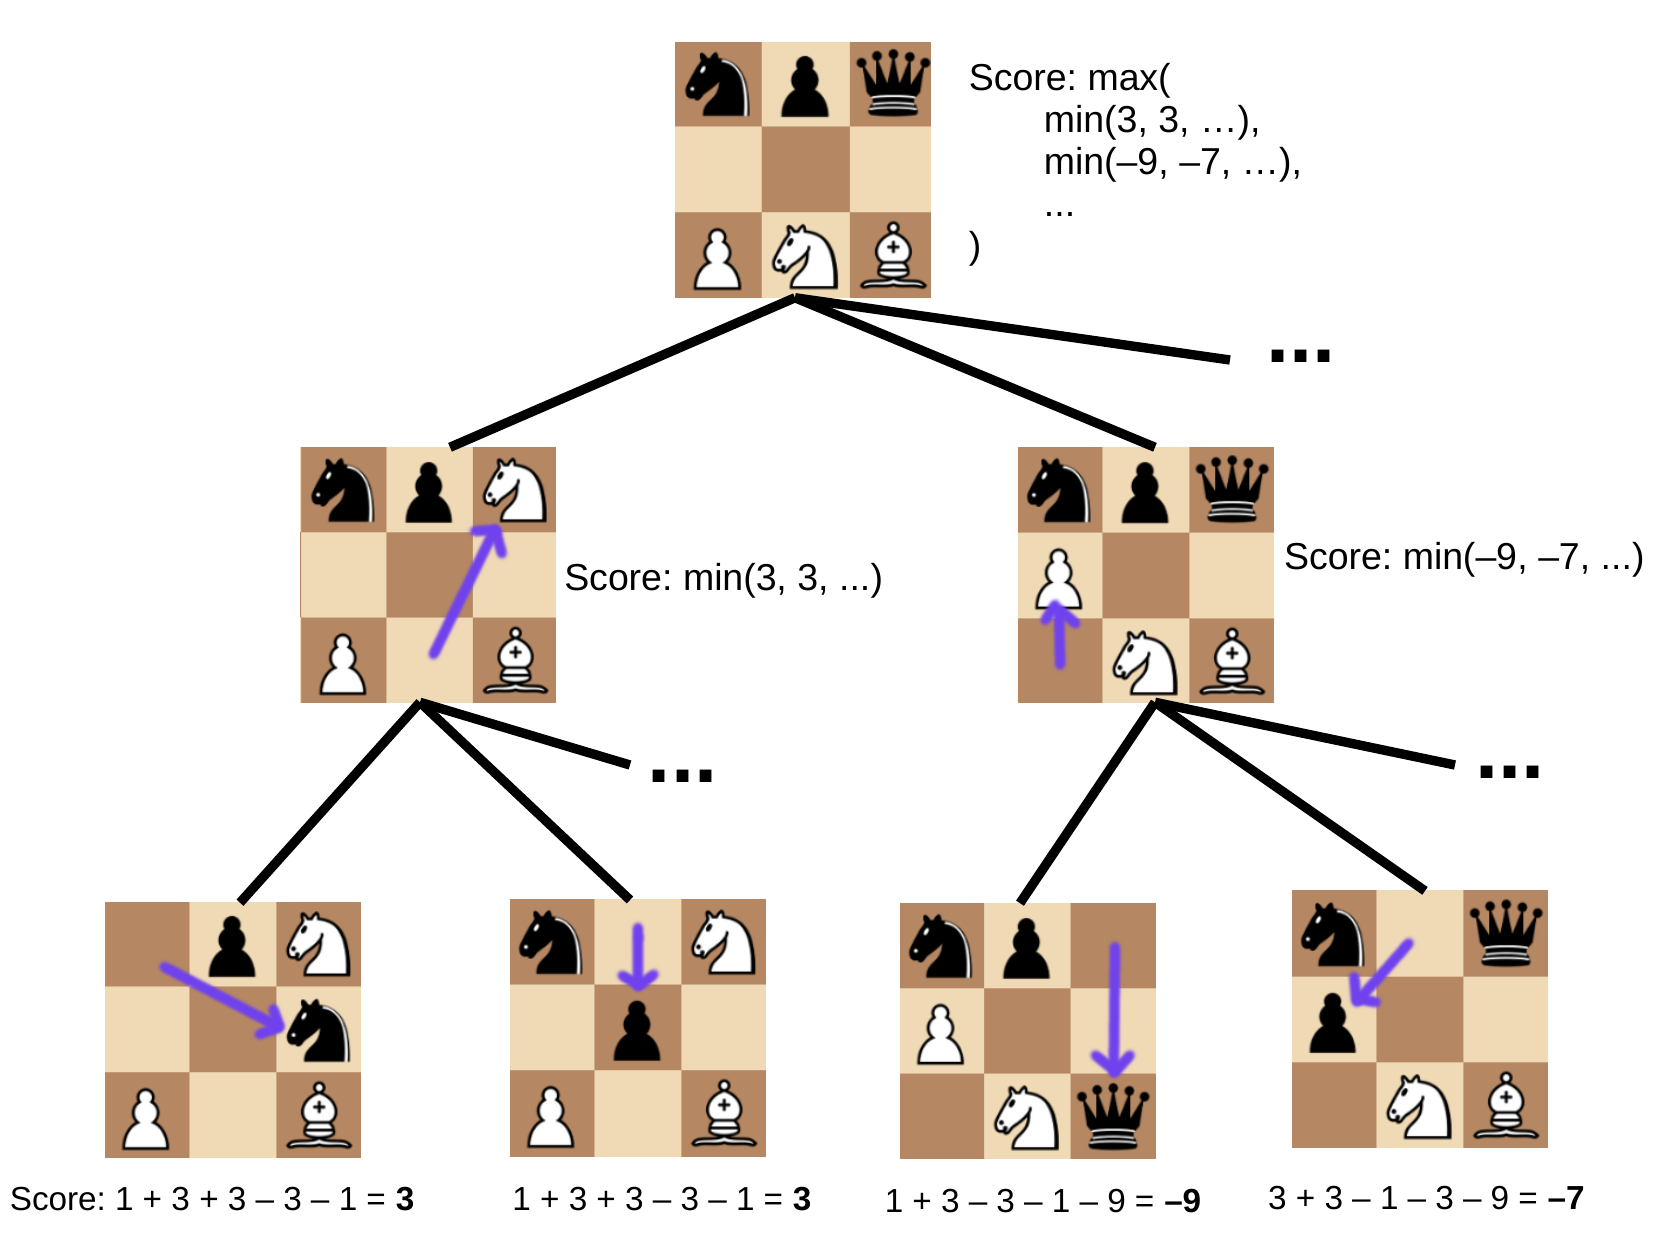

Score: max(
	min(3, 3, …),
	min(–9, –7, …),
	...
)
...
Score: min(–9, –7, ...)
Score: min(3, 3, ...)
...
...
3 + 3 – 1 – 3 – 9 = –7
Score: 1 + 3 + 3 – 3 – 1 = 3
1 + 3 + 3 – 3 – 1 = 3
1 + 3 – 3 – 1 – 9 = –9